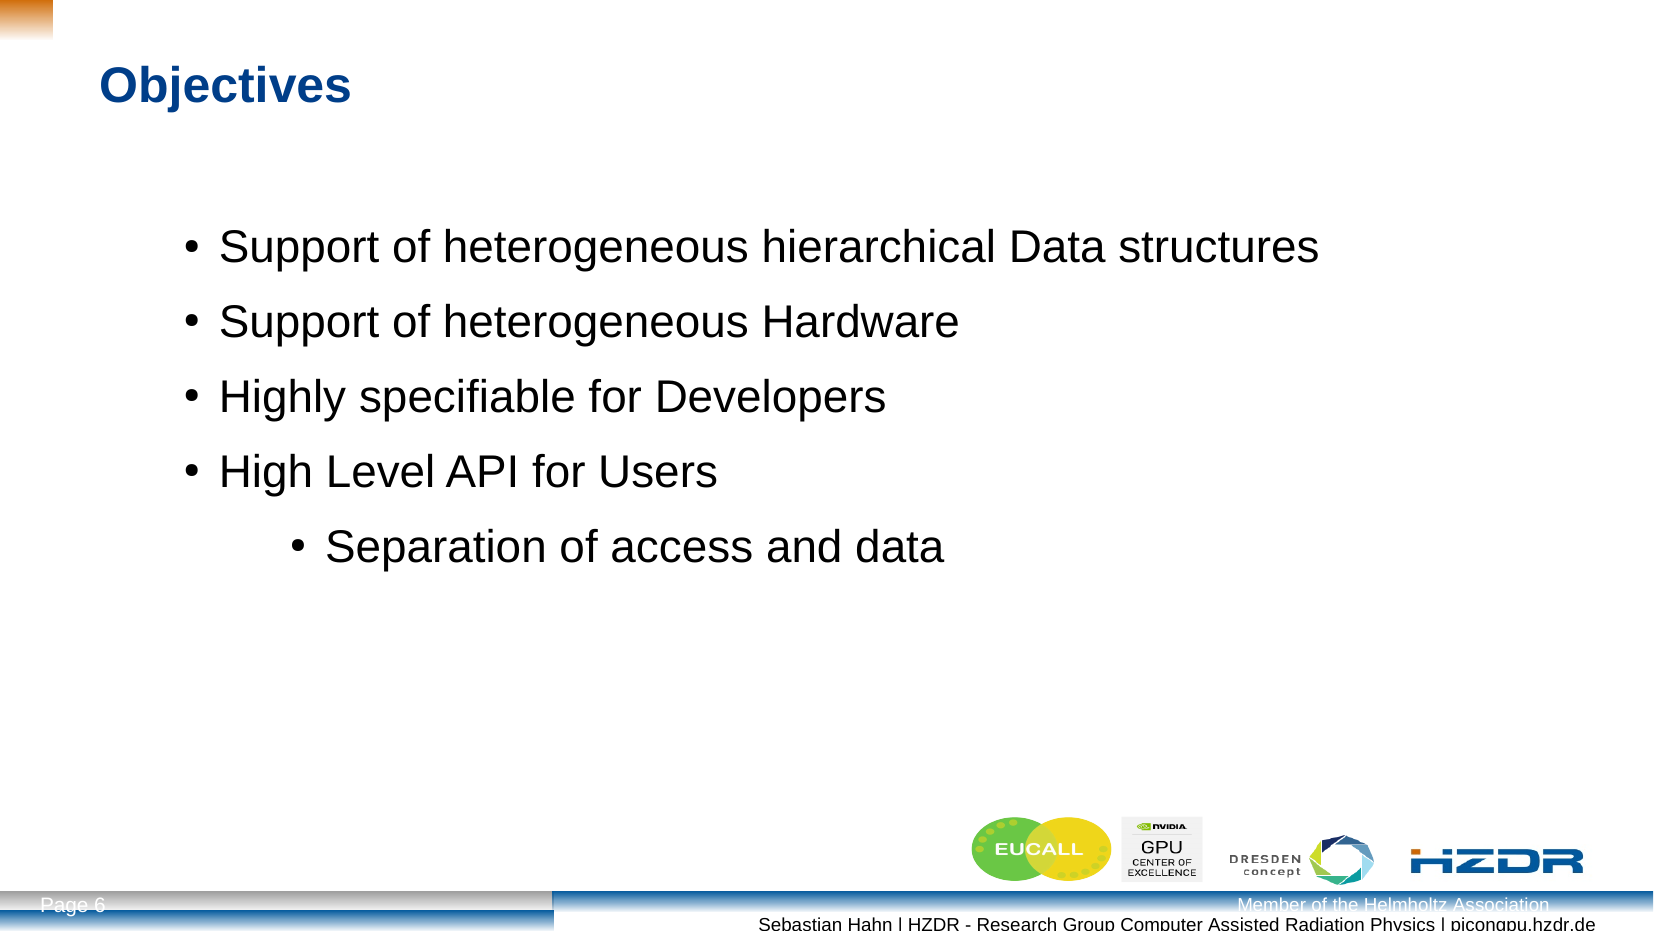

# Objectives
Support of heterogeneous hierarchical Data structures
Support of heterogeneous Hardware
Highly specifiable for Developers
High Level API for Users
Separation of access and data